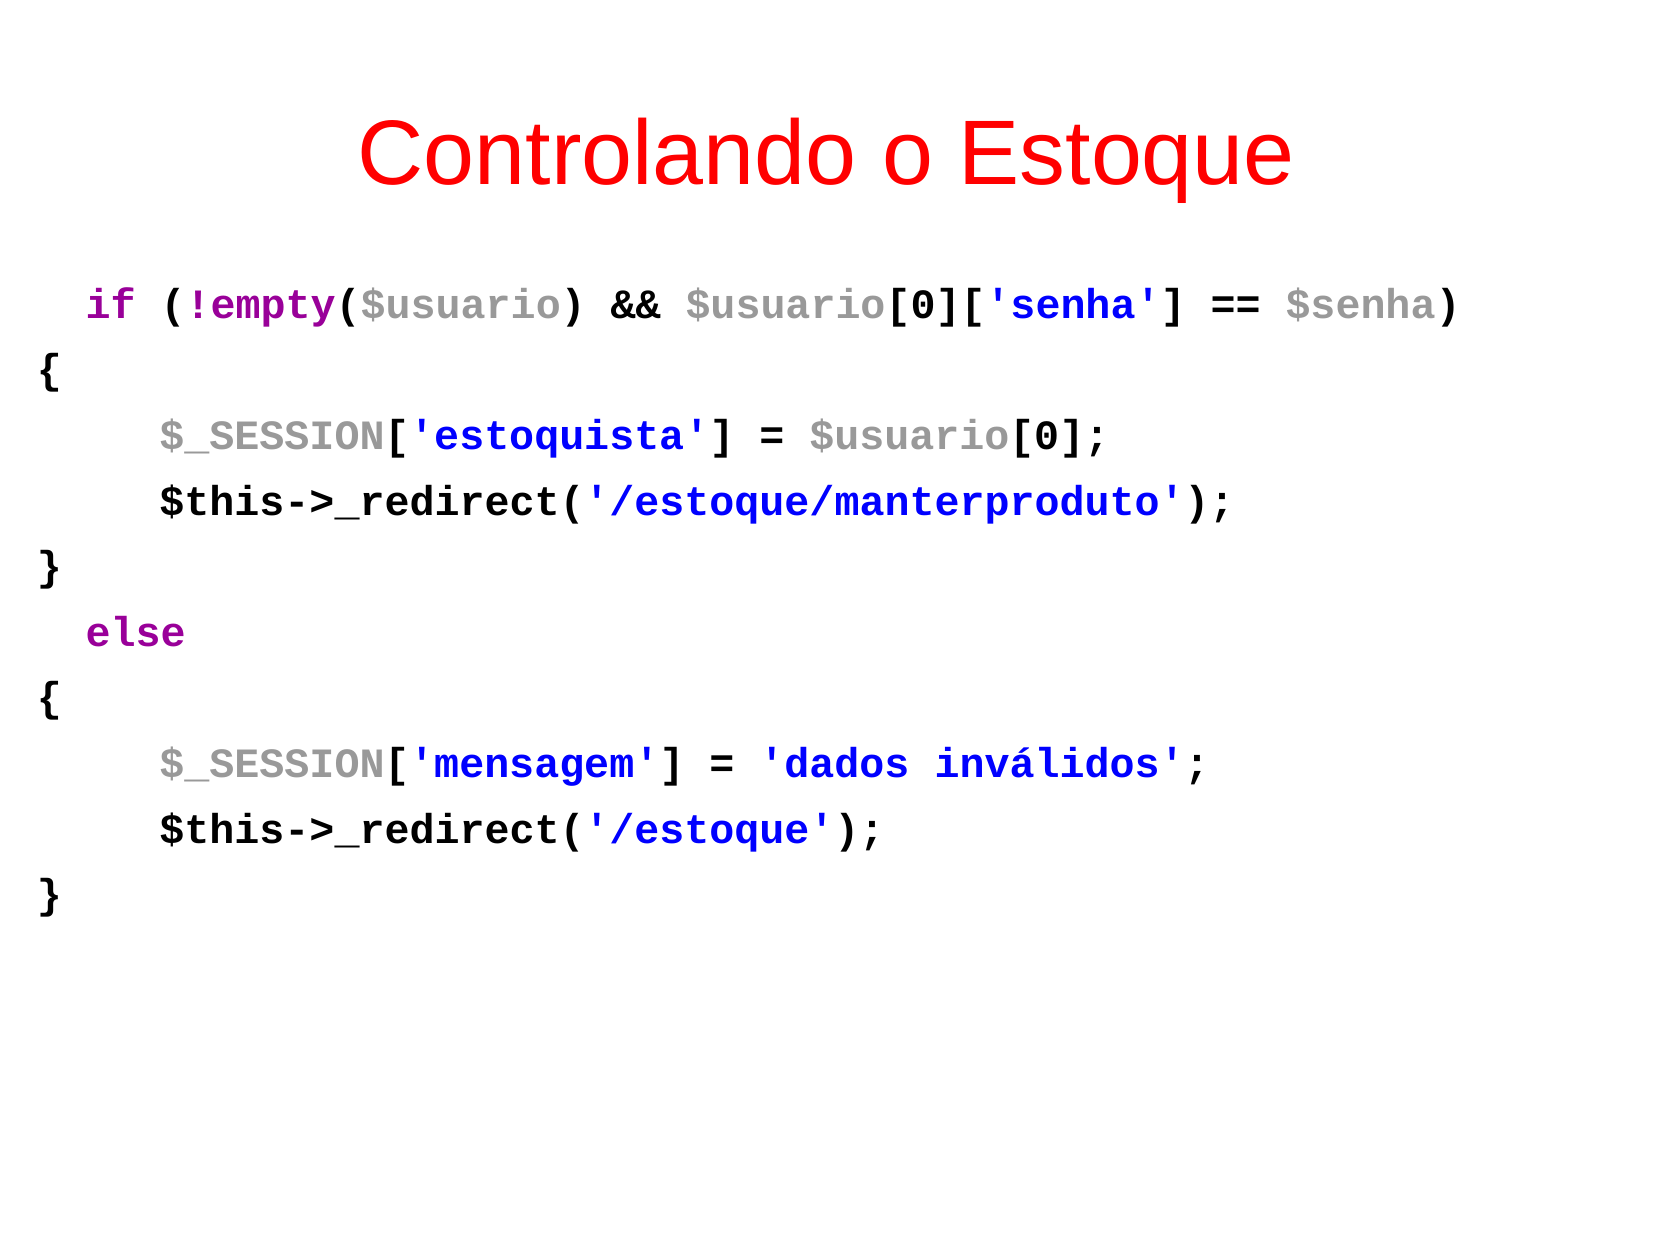

# Controlando o Estoque
 	if (!empty($usuario) && $usuario[0]['senha'] == $senha)
 {
 		$_SESSION['estoquista'] = $usuario[0];
 		$this->_redirect('/estoque/manterproduto');
 }
 	else
 {
 		$_SESSION['mensagem'] = 'dados inválidos';
 		$this->_redirect('/estoque');
 }